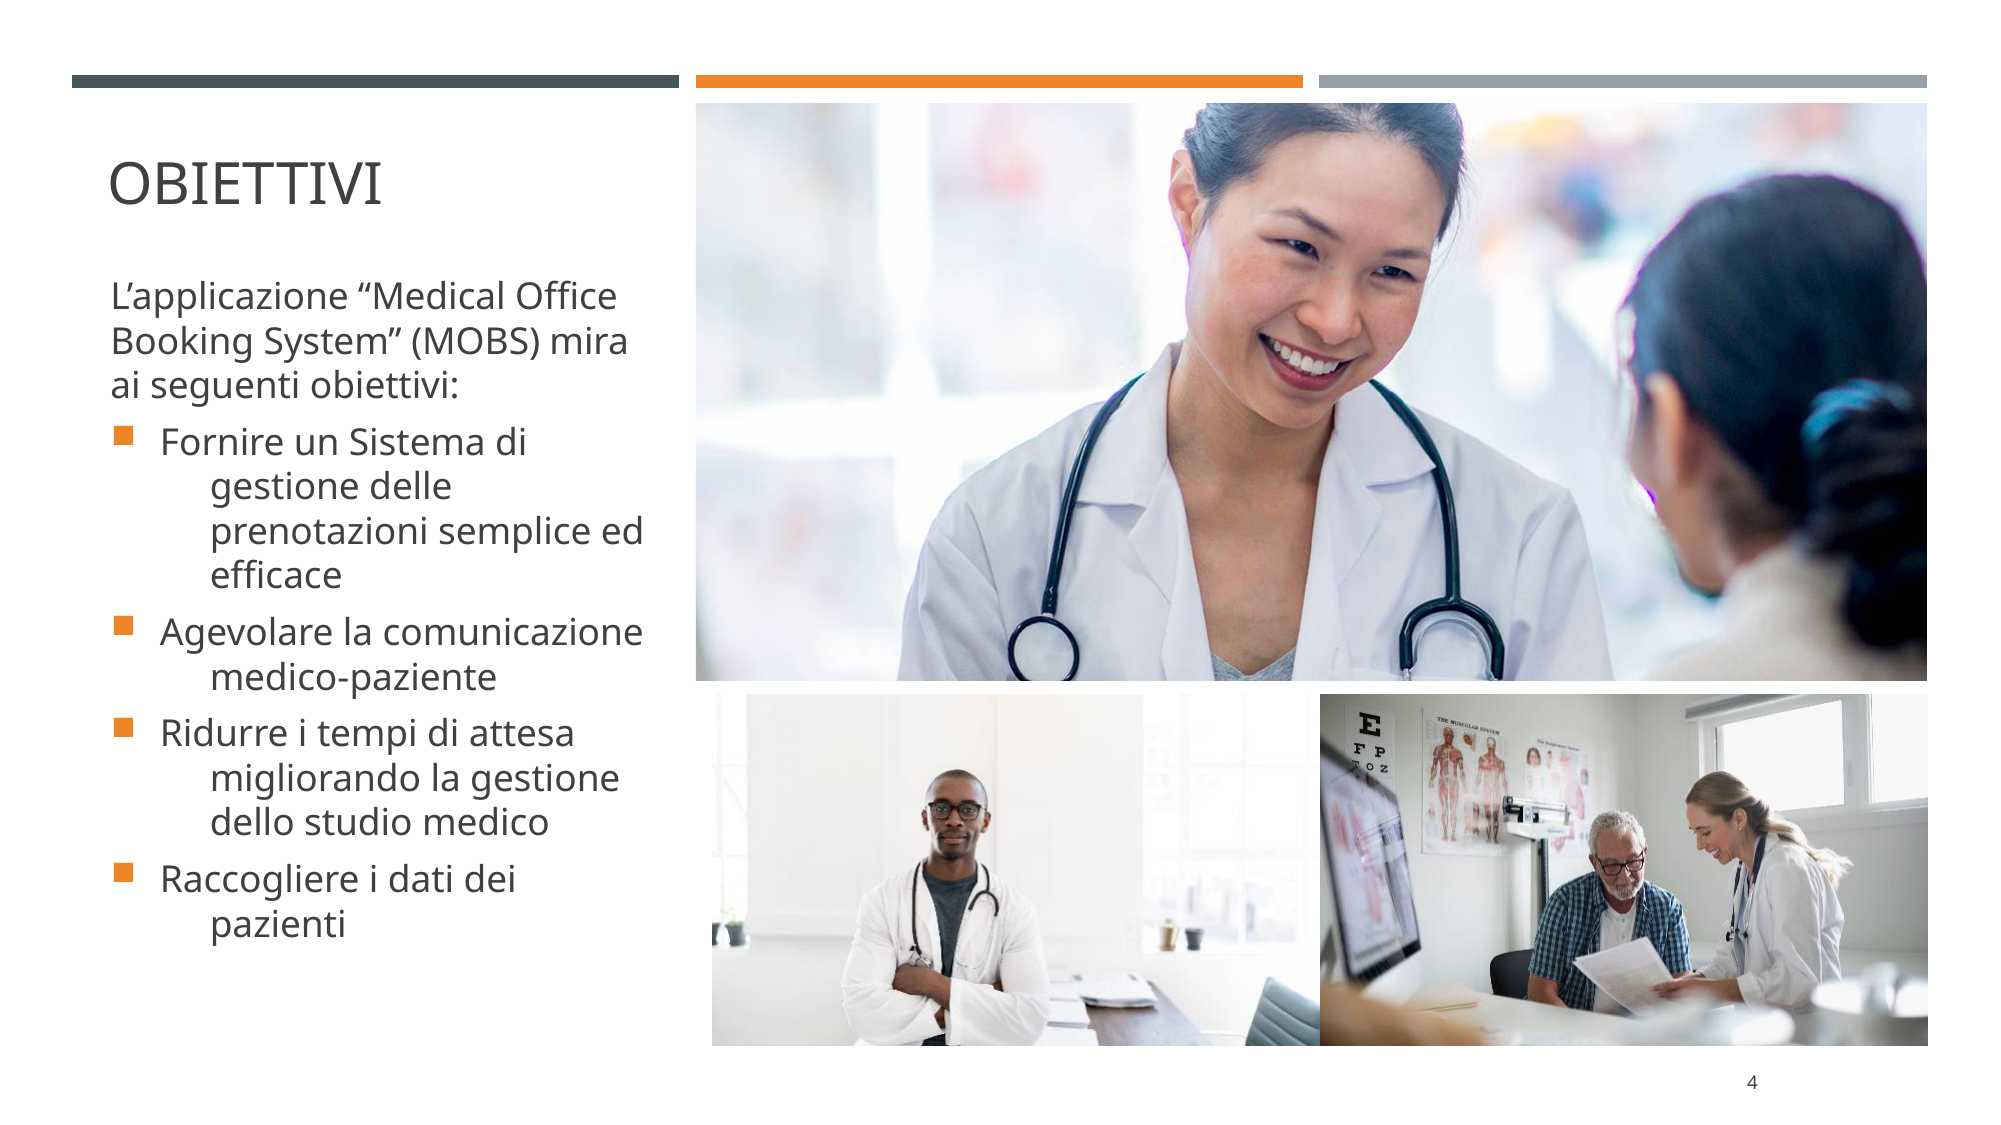

# Obiettivi
L’applicazione “Medical Office Booking System” (MOBS) mira ai seguenti obiettivi:
Fornire un Sistema di gestione delle prenotazioni semplice ed efficace
Agevolare la comunicazione medico-paziente
Ridurre i tempi di attesa migliorando la gestione dello studio medico
Raccogliere i dati dei pazienti